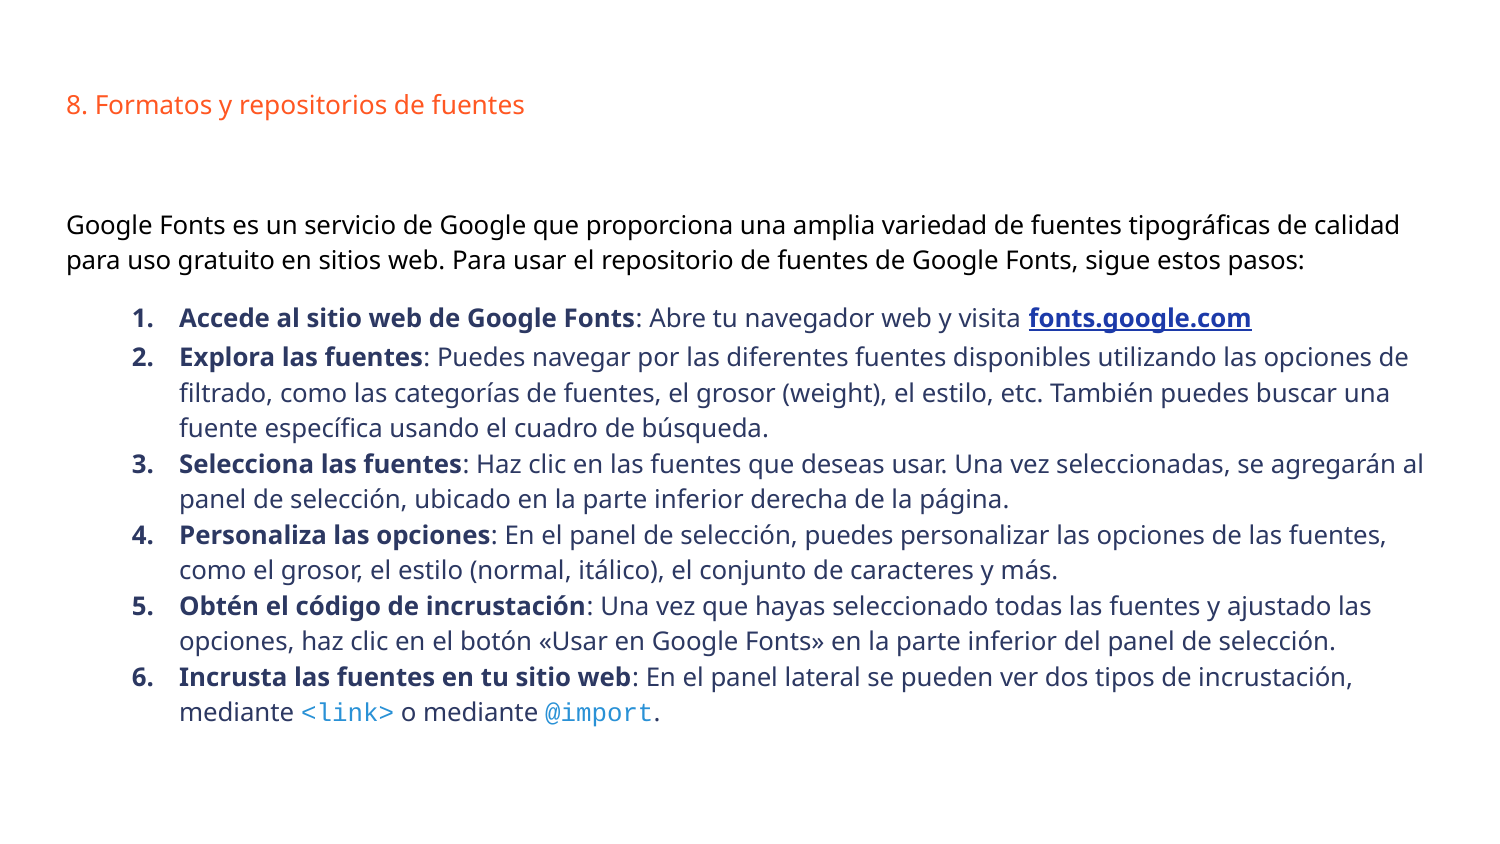

# 8. Formatos y repositorios de fuentes
Google Fonts es un servicio de Google que proporciona una amplia variedad de fuentes tipográficas de calidad para uso gratuito en sitios web. Para usar el repositorio de fuentes de Google Fonts, sigue estos pasos:
Accede al sitio web de Google Fonts: Abre tu navegador web y visita fonts.google.com
Explora las fuentes: Puedes navegar por las diferentes fuentes disponibles utilizando las opciones de filtrado, como las categorías de fuentes, el grosor (weight), el estilo, etc. También puedes buscar una fuente específica usando el cuadro de búsqueda.
Selecciona las fuentes: Haz clic en las fuentes que deseas usar. Una vez seleccionadas, se agregarán al panel de selección, ubicado en la parte inferior derecha de la página.
Personaliza las opciones: En el panel de selección, puedes personalizar las opciones de las fuentes, como el grosor, el estilo (normal, itálico), el conjunto de caracteres y más.
Obtén el código de incrustación: Una vez que hayas seleccionado todas las fuentes y ajustado las opciones, haz clic en el botón «Usar en Google Fonts» en la parte inferior del panel de selección.
Incrusta las fuentes en tu sitio web: En el panel lateral se pueden ver dos tipos de incrustación, mediante <link> o mediante @import.